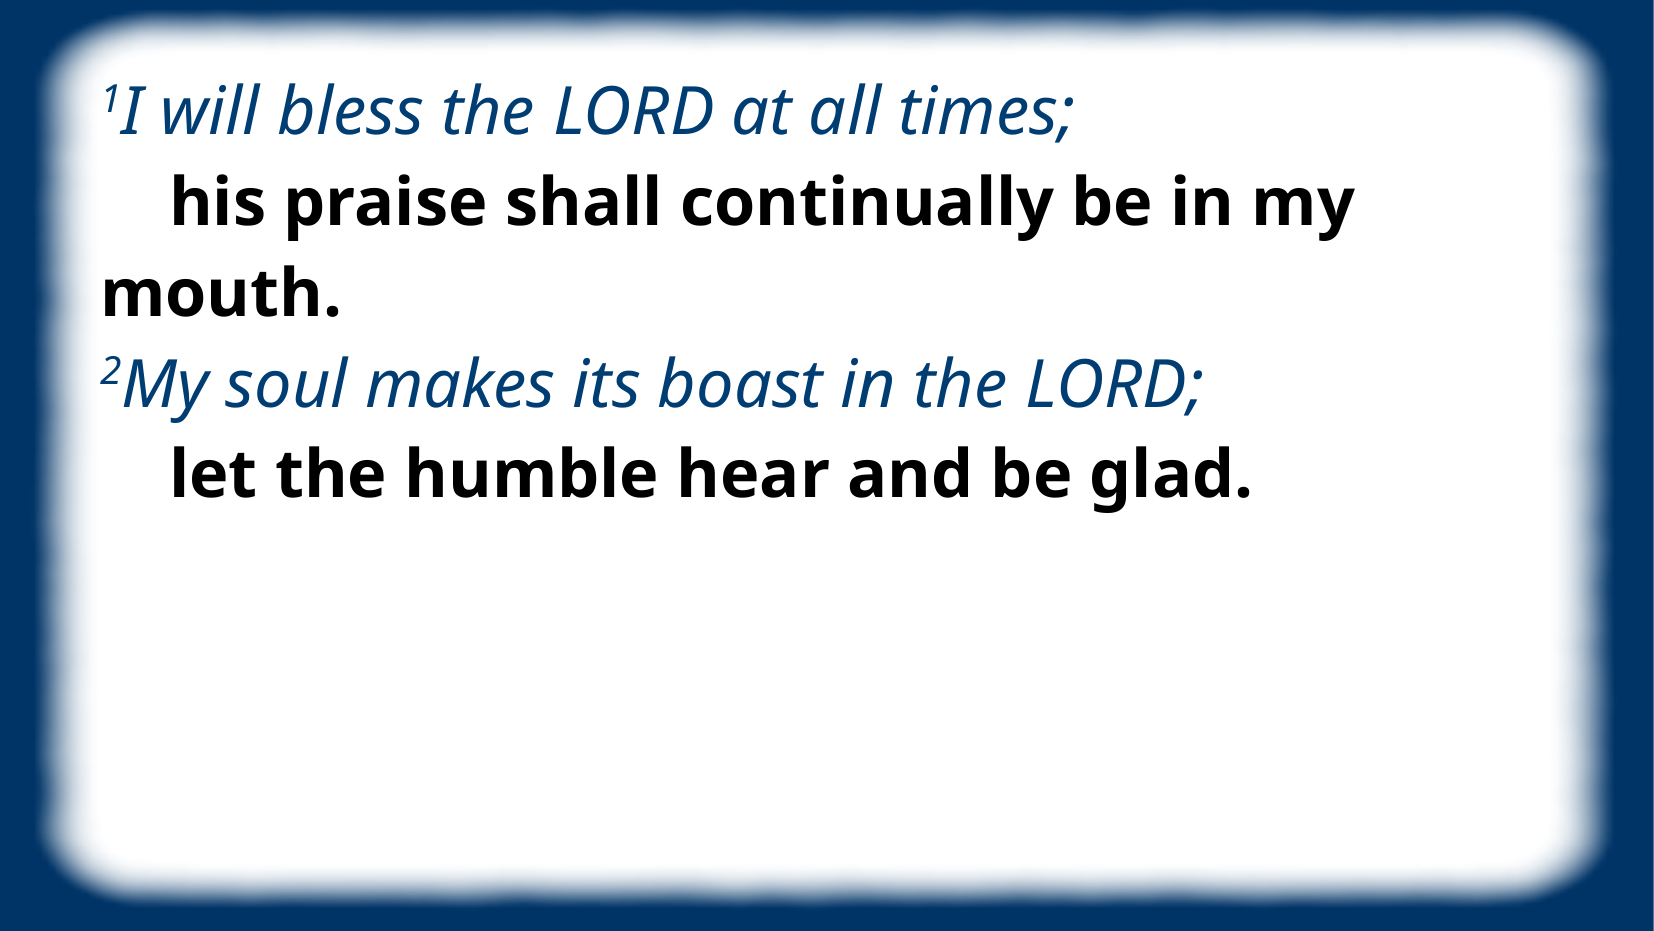

1I will bless the Lord at all times;
 his praise shall continually be in my mouth.
2My soul makes its boast in the Lord;
 let the humble hear and be glad.